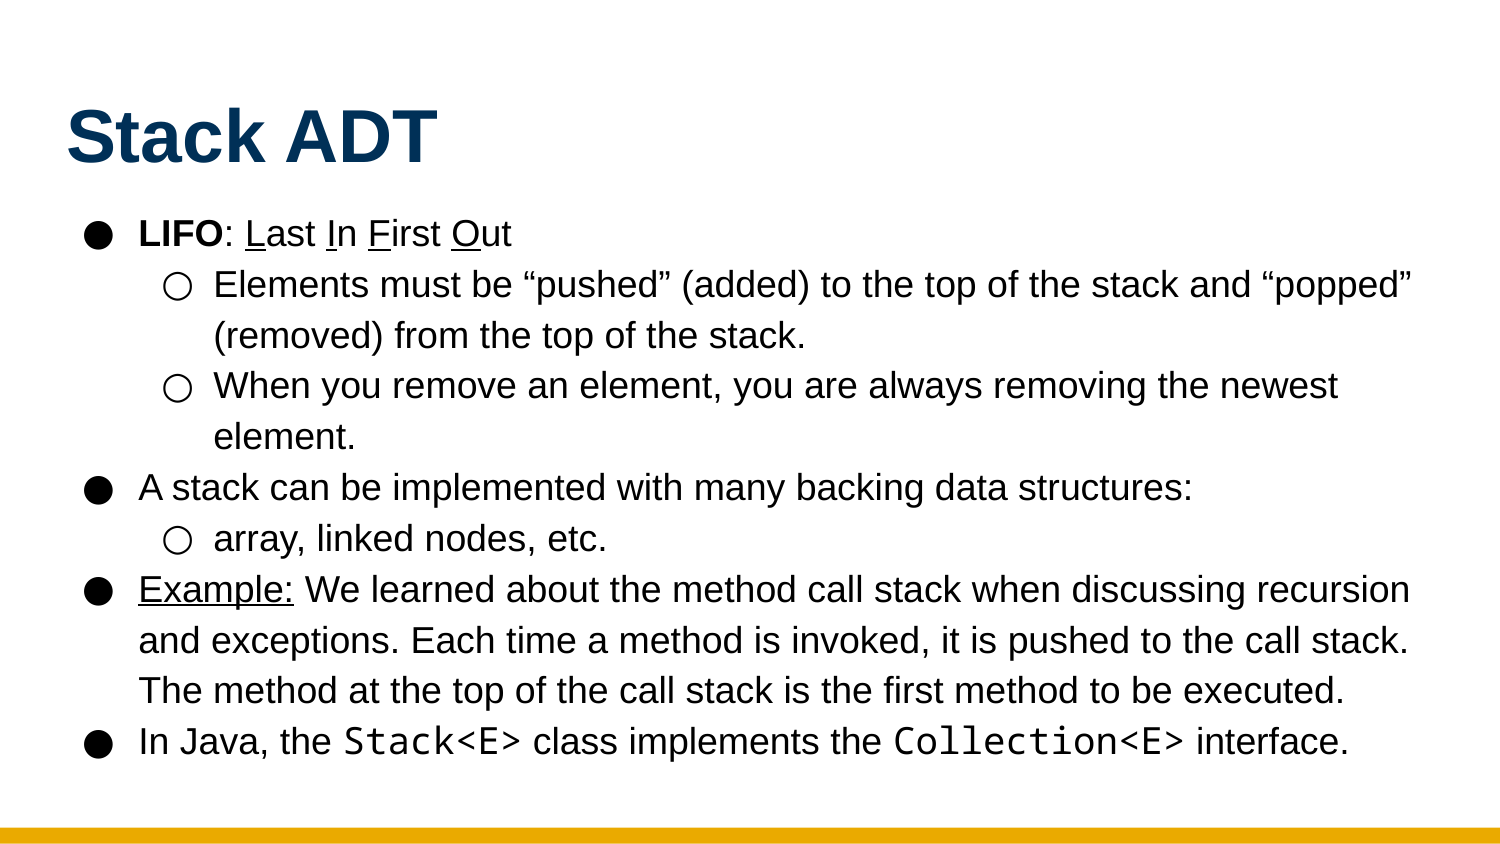

# Stack ADT
LIFO: Last In First Out
Elements must be “pushed” (added) to the top of the stack and “popped” (removed) from the top of the stack.
When you remove an element, you are always removing the newest element.
A stack can be implemented with many backing data structures:
array, linked nodes, etc.
Example: We learned about the method call stack when discussing recursion and exceptions. Each time a method is invoked, it is pushed to the call stack. The method at the top of the call stack is the first method to be executed.
In Java, the Stack<E> class implements the Collection<E> interface.